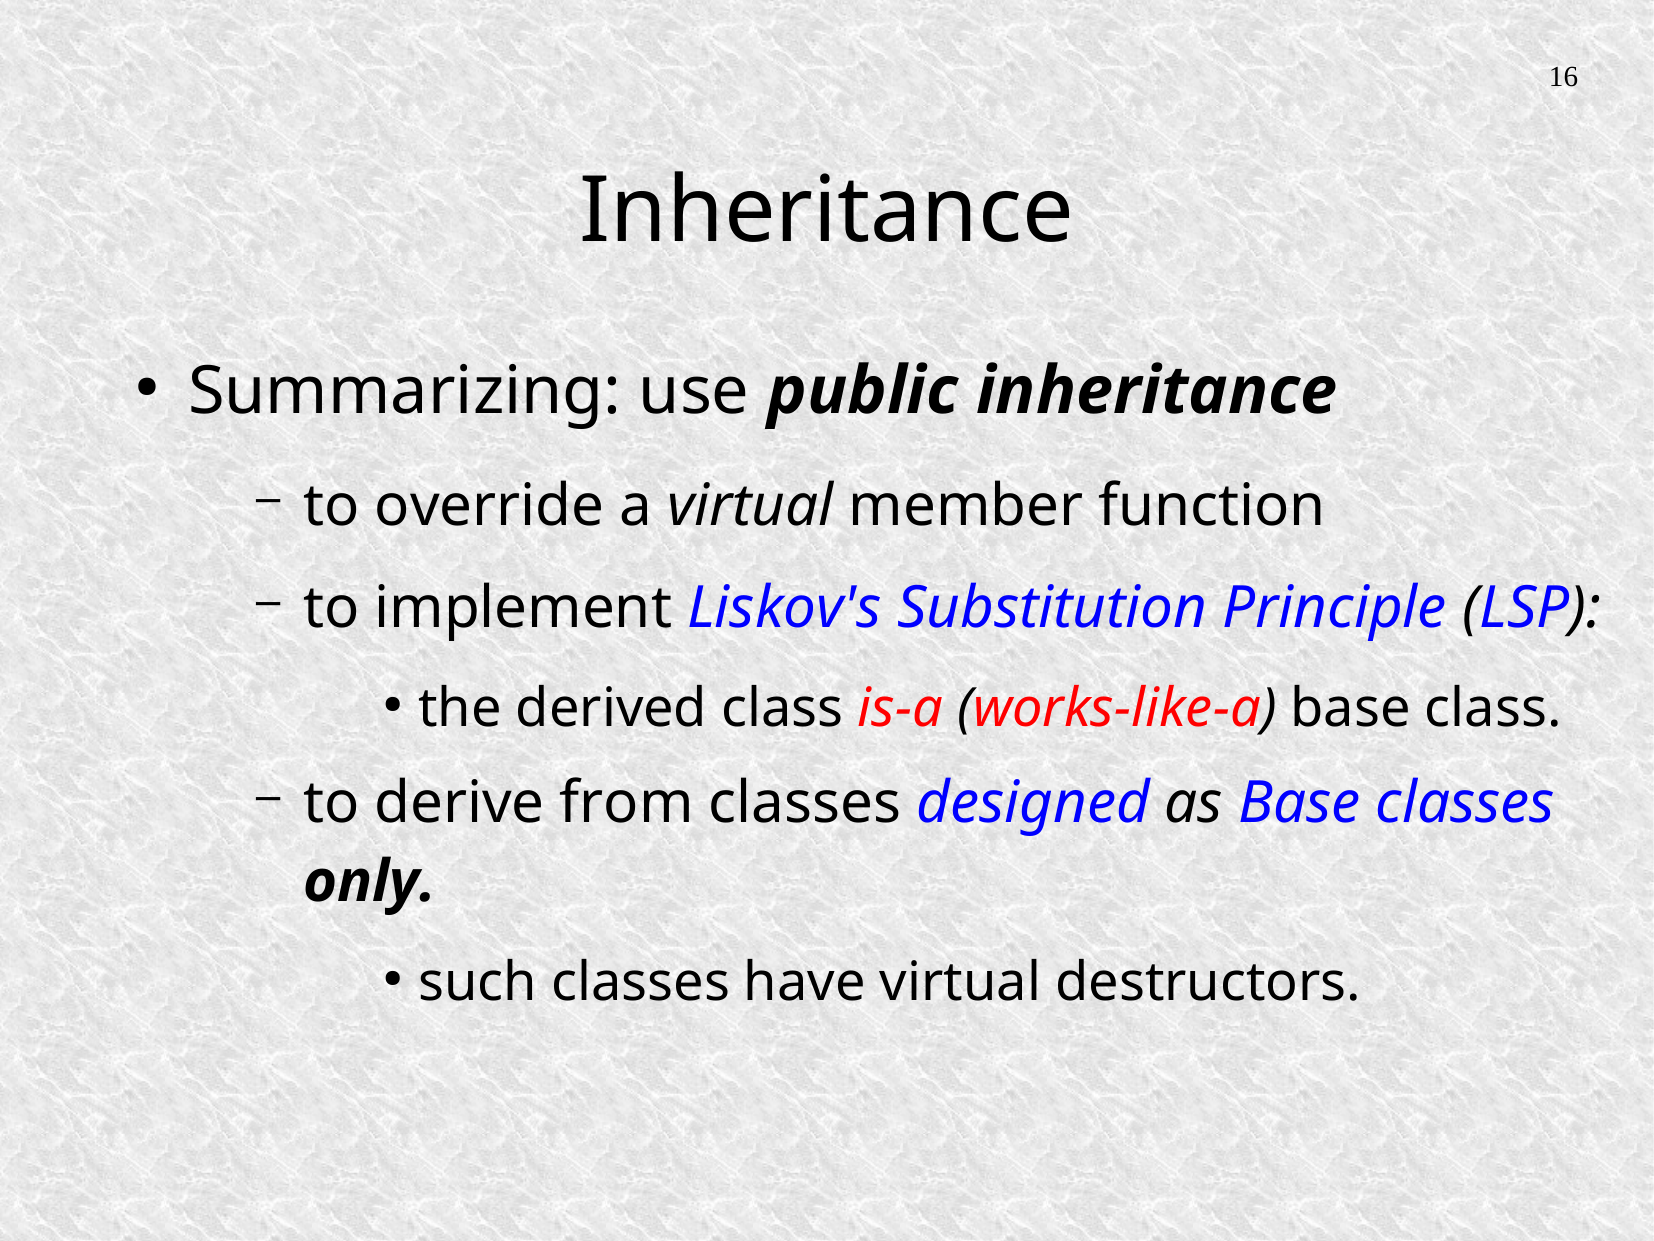

16
# Inheritance
Summarizing: use public inheritance
to override a virtual member function
to implement Liskov's Substitution Principle (LSP):
the derived class is-a (works-like-a) base class.
to derive from classes designed as Base classes only.
such classes have virtual destructors.